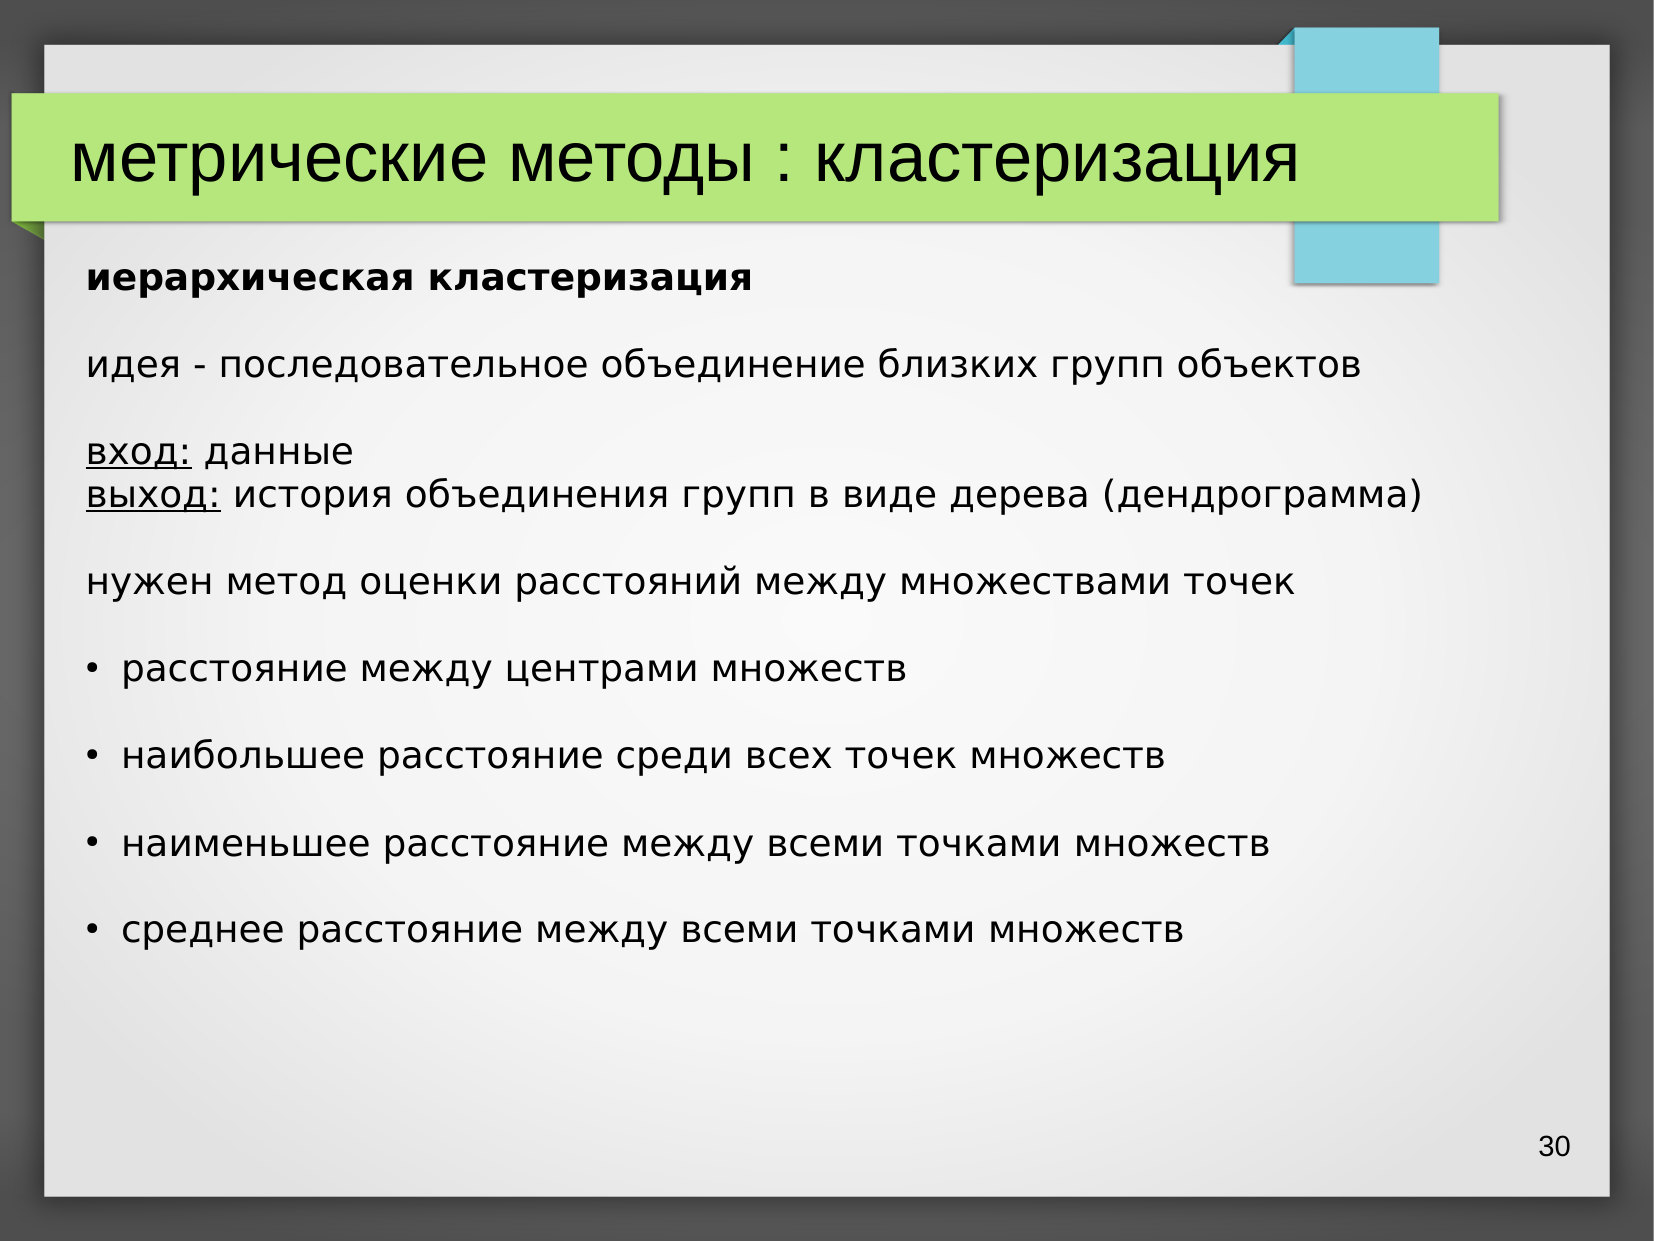

# метрические методы : кластеризация
иерархическая кластеризация
идея - последовательное объединение близких групп объектов
вход: данные
выход: история объединения групп в виде дерева (дендрограмма)
нужен метод оценки расстояний между множествами точек
расстояние между центрами множеств
наибольшее расстояние среди всех точек множеств
наименьшее расстояние между всеми точками множеств
среднее расстояние между всеми точками множеств
30